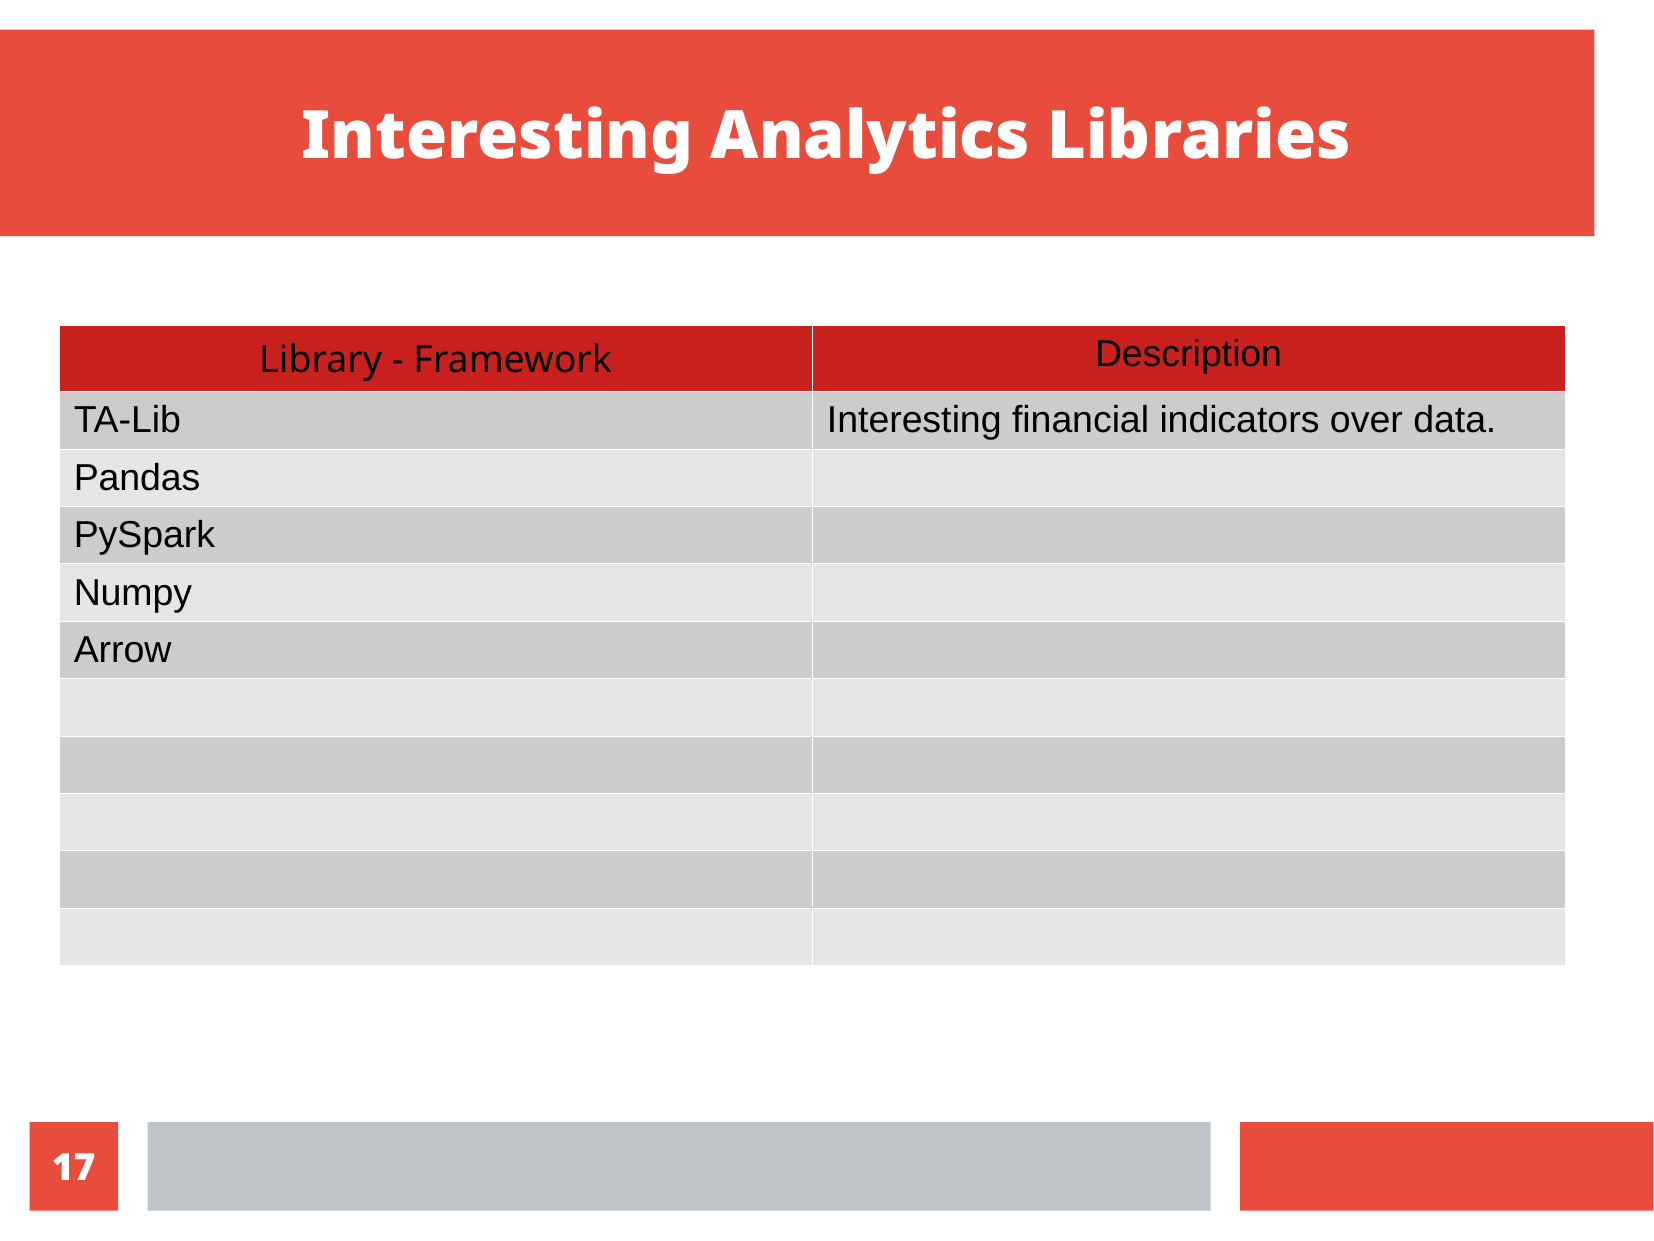

# Interesting Analytics Libraries
| Library - Framework | Description |
| --- | --- |
| TA-Lib | Interesting financial indicators over data. |
| Pandas | |
| PySpark | |
| Numpy | |
| Arrow | |
| | |
| | |
| | |
| | |
| | |
17